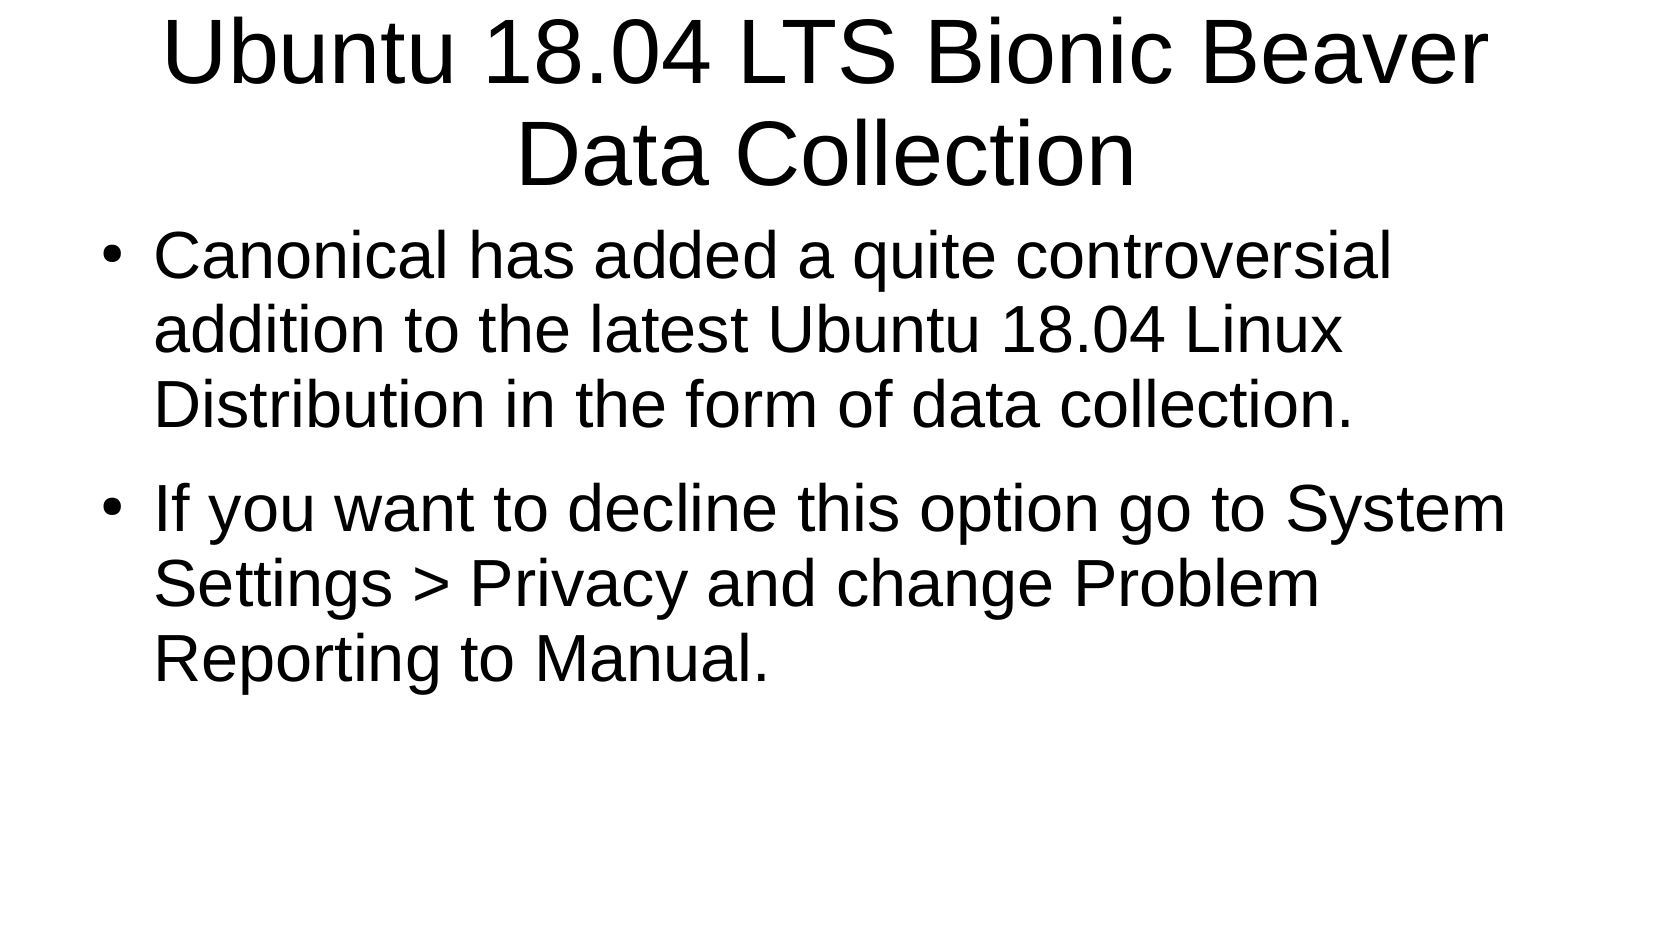

# Ubuntu 18.04 LTS Bionic Beaver Data Collection
Canonical has added a quite controversial addition to the latest Ubuntu 18.04 Linux Distribution in the form of data collection.
If you want to decline this option go to System Settings > Privacy and change Problem Reporting to Manual.